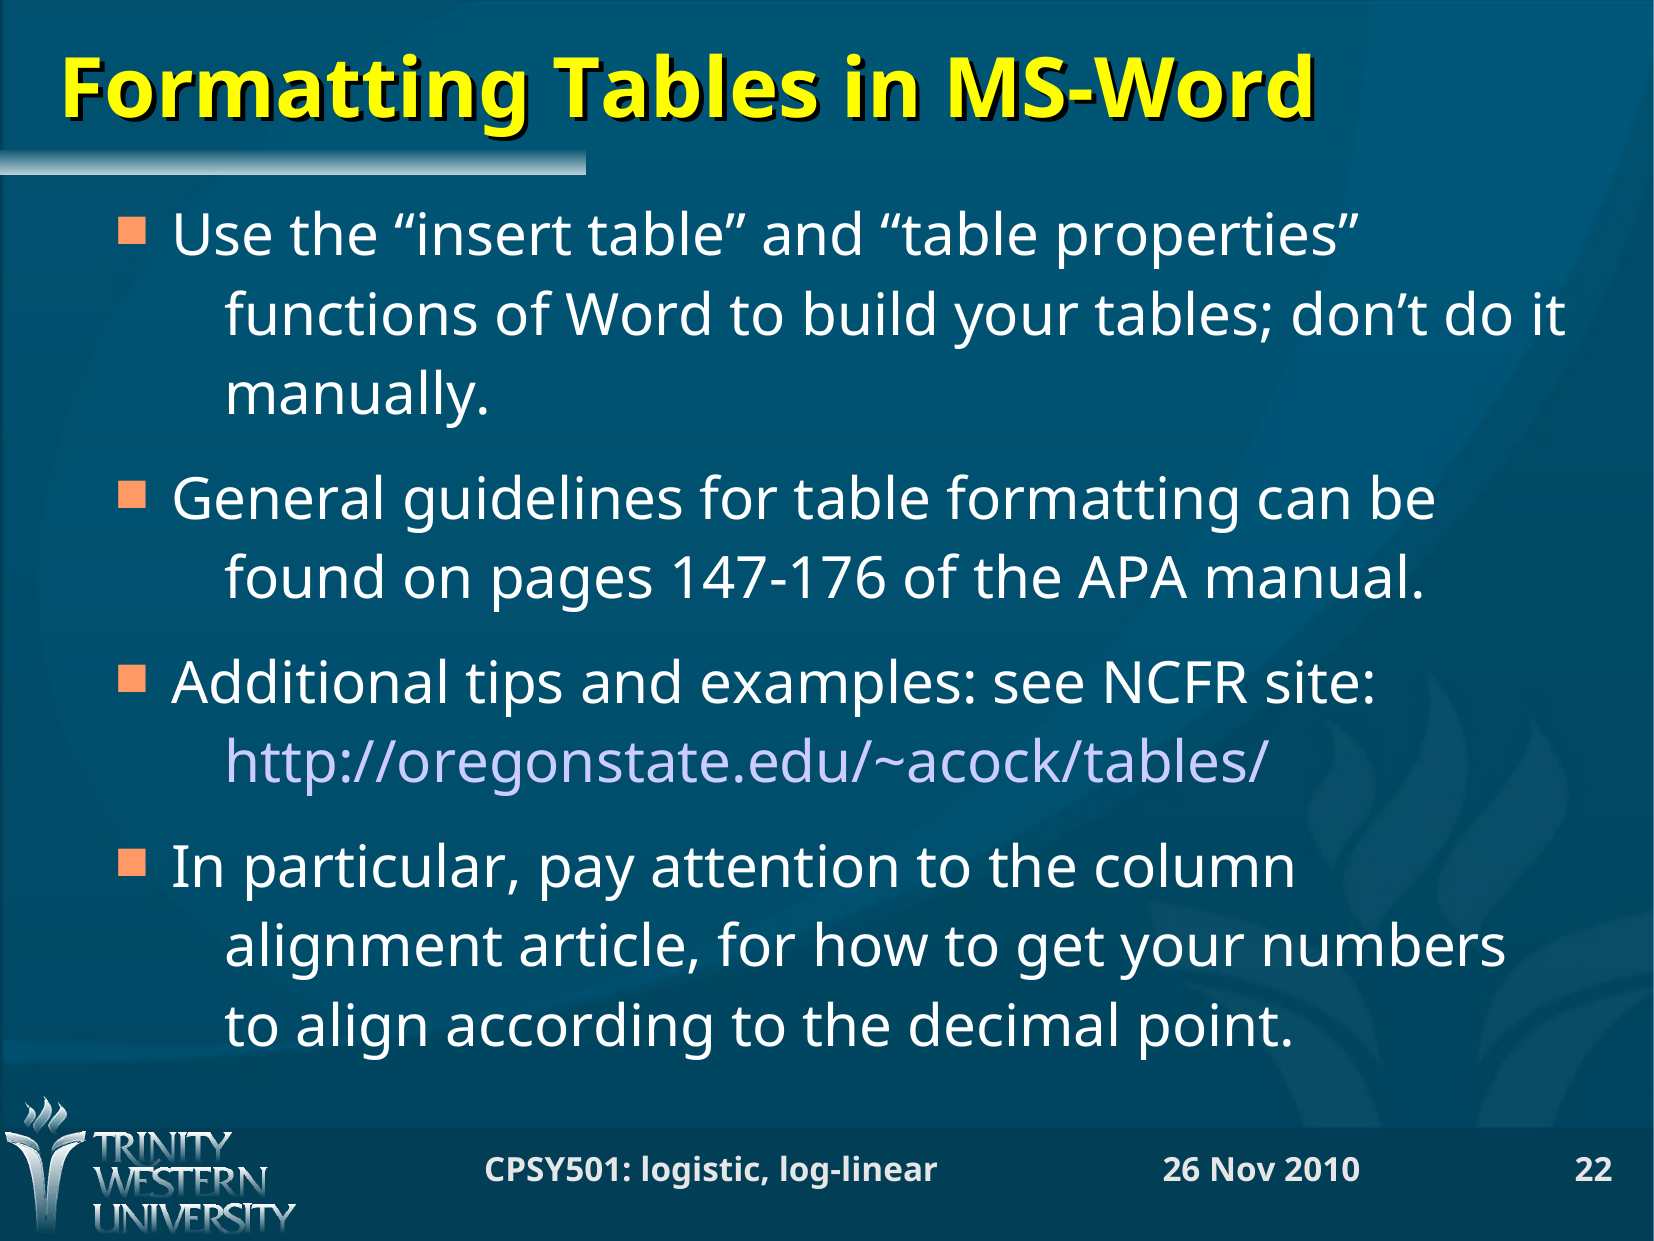

# Formatting Tables in MS-Word
Use the “insert table” and “table properties” functions of Word to build your tables; don’t do it manually.
General guidelines for table formatting can be found on pages 147-176 of the APA manual.
Additional tips and examples: see NCFR site: http://oregonstate.edu/~acock/tables/
In particular, pay attention to the column alignment article, for how to get your numbers to align according to the decimal point.
CPSY501: logistic, log-linear
26 Nov 2010
22